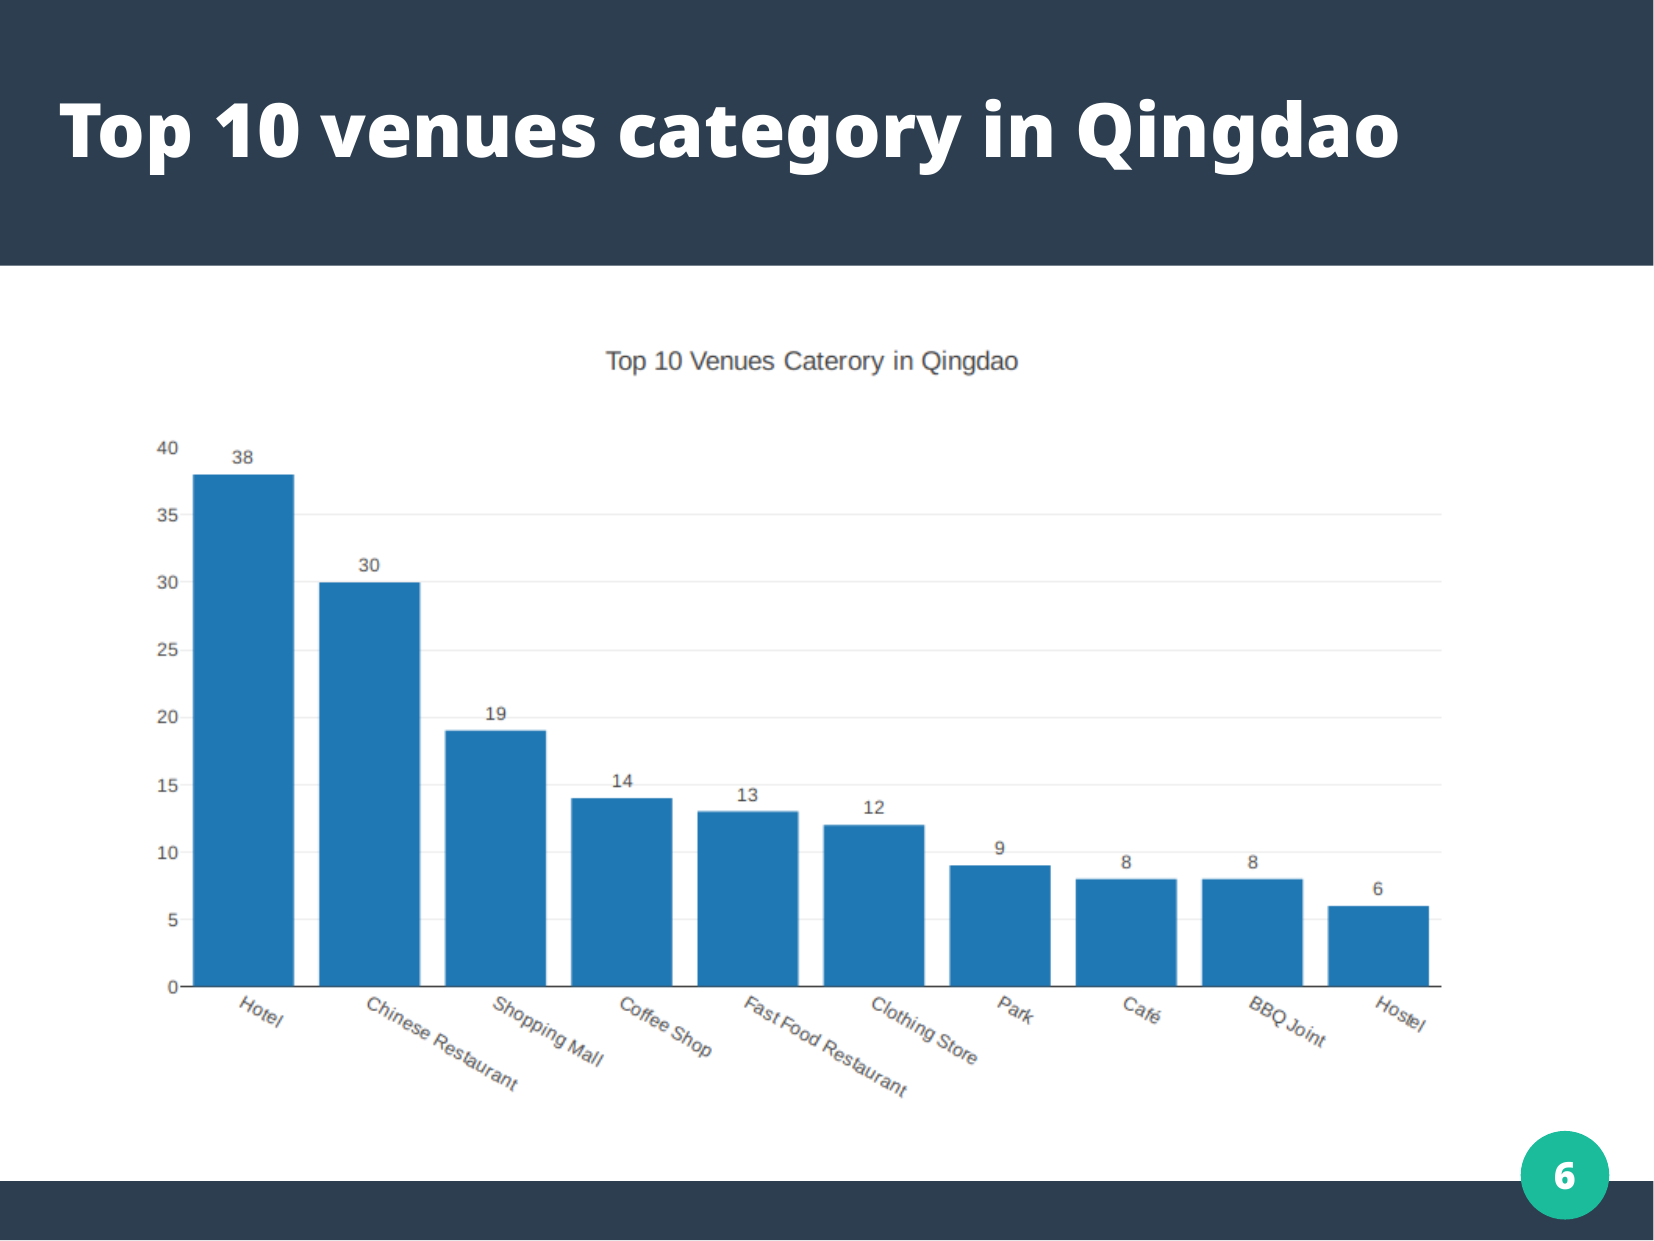

# Top 10 venues category in Qingdao
6